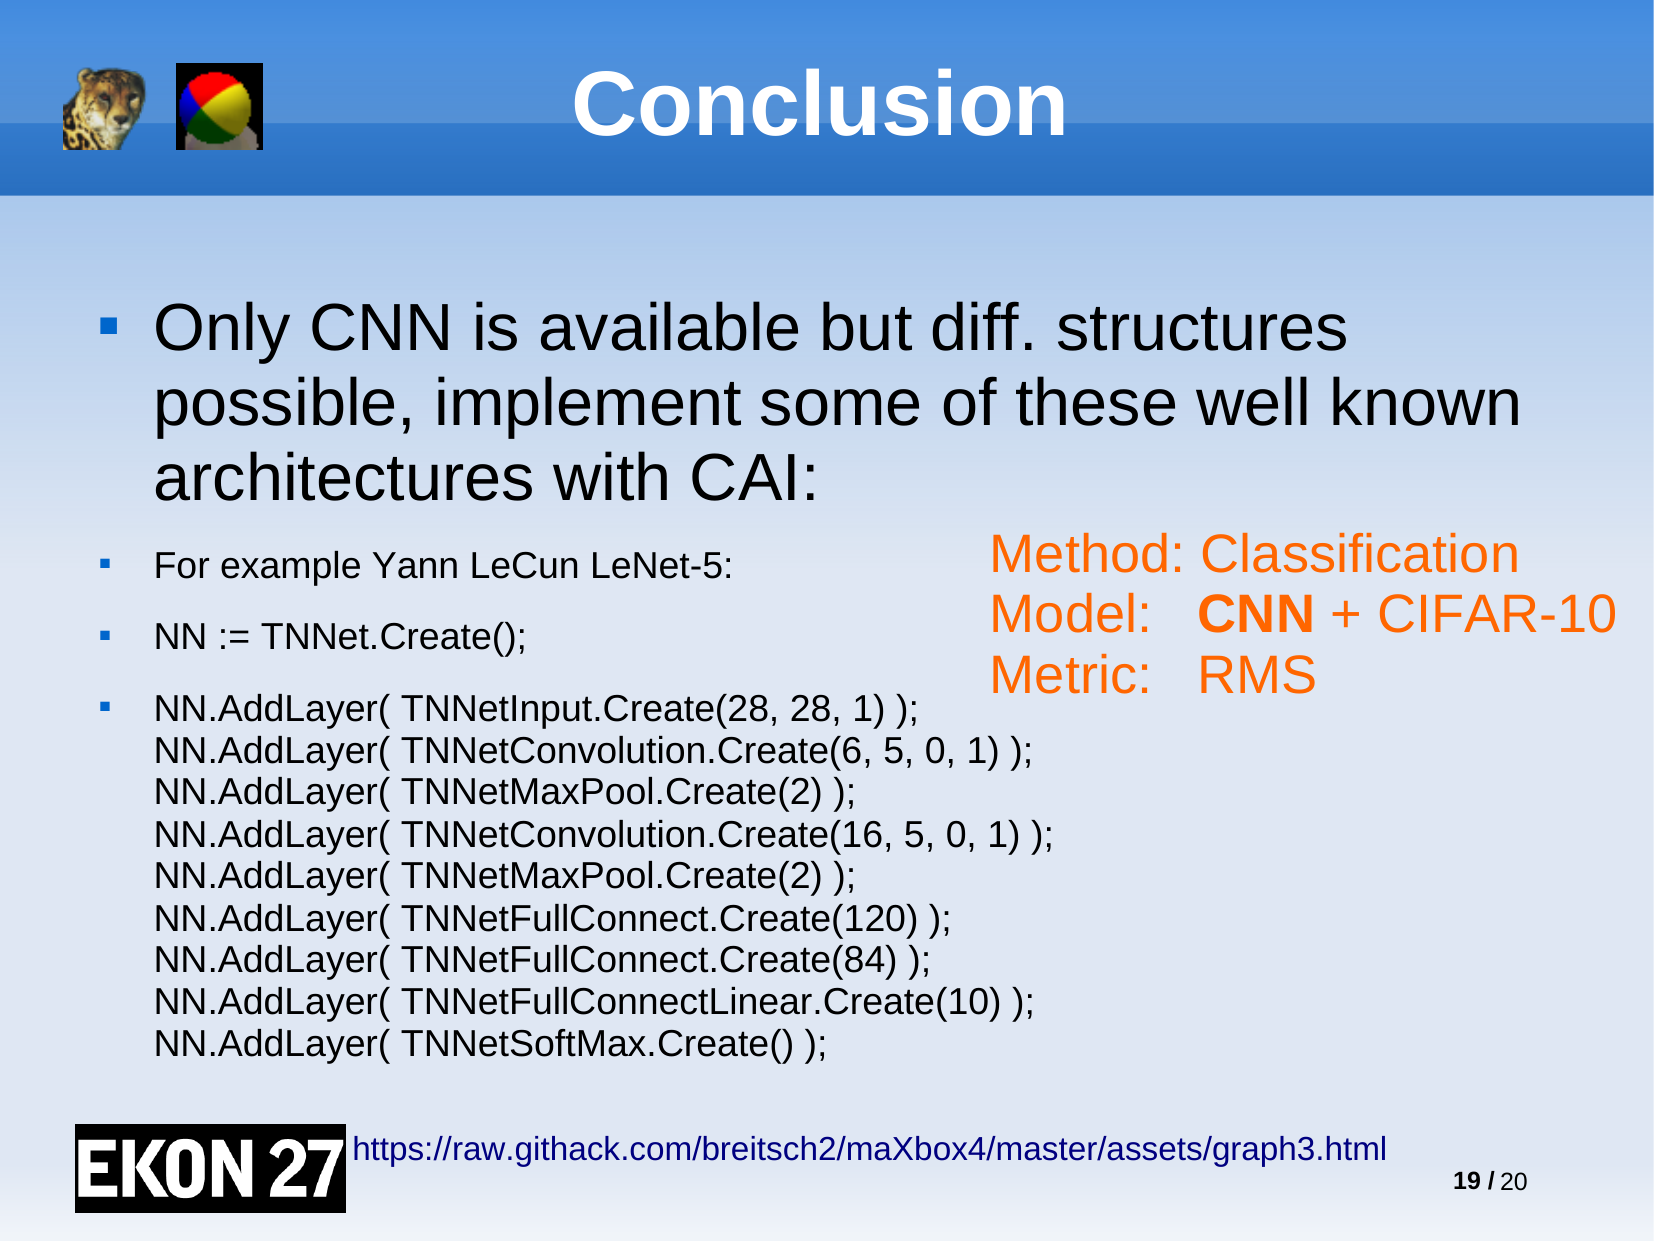

# Conclusion
Only CNN is available but diff. structures possible, implement some of these well known architectures with CAI:
For example Yann LeCun LeNet-5:
NN := TNNet.Create();
NN.AddLayer( TNNetInput.Create(28, 28, 1) );
NN.AddLayer( TNNetConvolution.Create(6, 5, 0, 1) );
NN.AddLayer( TNNetMaxPool.Create(2) );
NN.AddLayer( TNNetConvolution.Create(16, 5, 0, 1) );
NN.AddLayer( TNNetMaxPool.Create(2) );
NN.AddLayer( TNNetFullConnect.Create(120) );
NN.AddLayer( TNNetFullConnect.Create(84) );
NN.AddLayer( TNNetFullConnectLinear.Create(10) );
NN.AddLayer( TNNetSoftMax.Create() );
Method: Classification
Model: CNN + CIFAR-10
Metric: RMS
https://raw.githack.com/breitsch2/maXbox4/master/assets/graph3.html
19